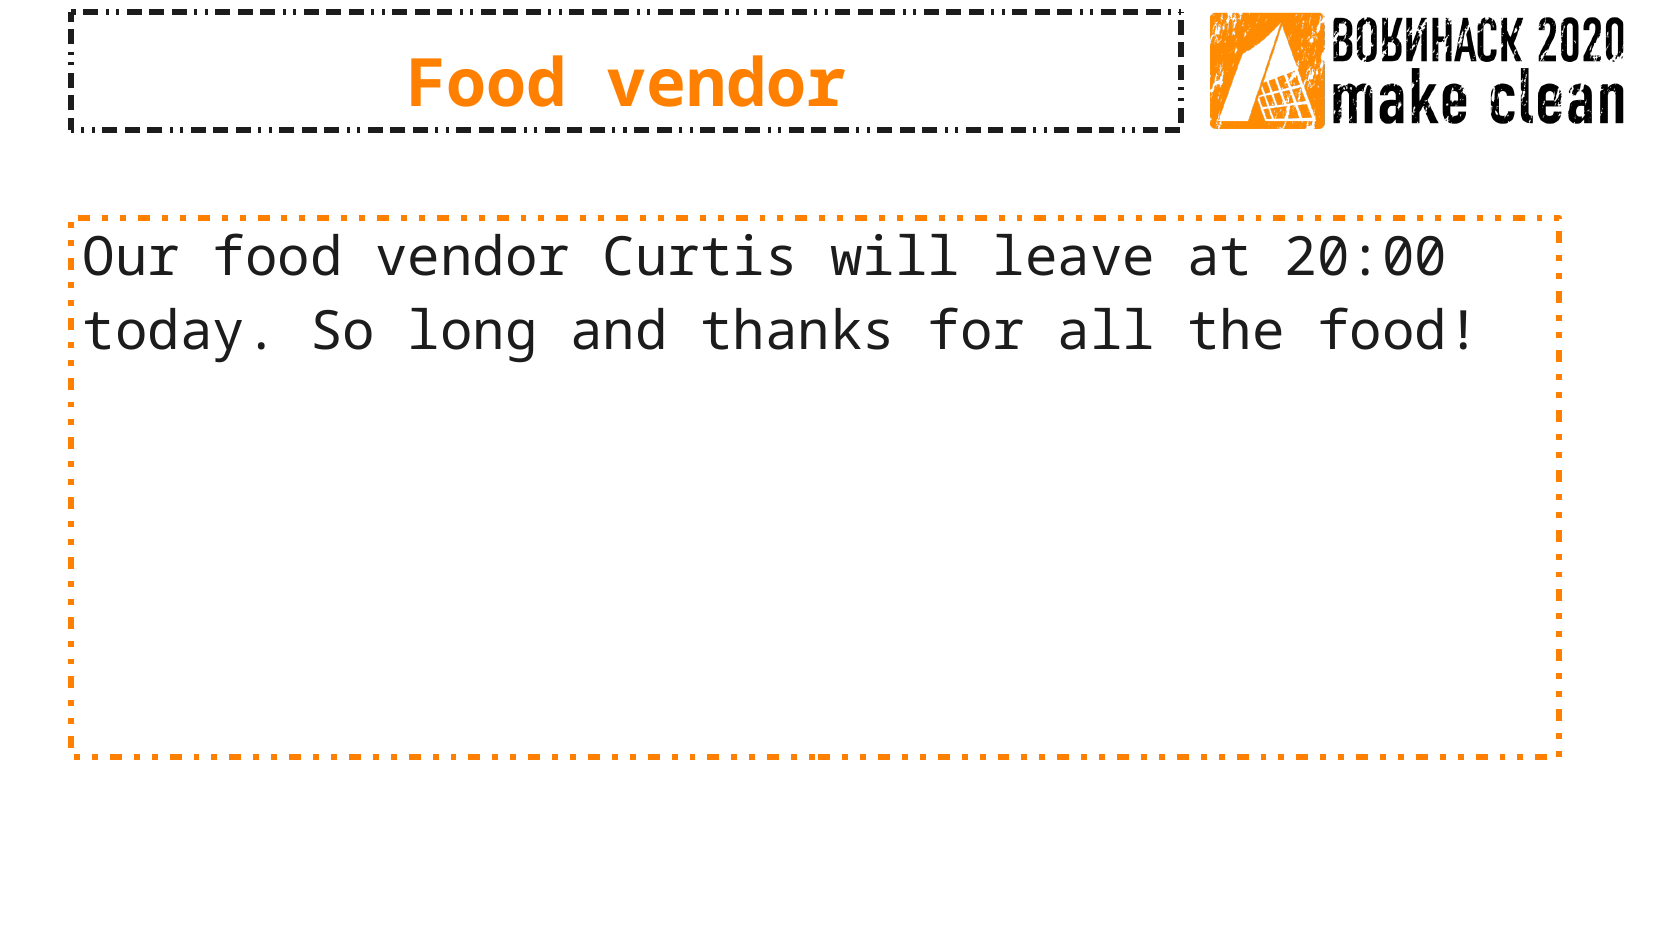

# Food vendor
Our food vendor Curtis will leave at 20:00 today. So long and thanks for all the food!